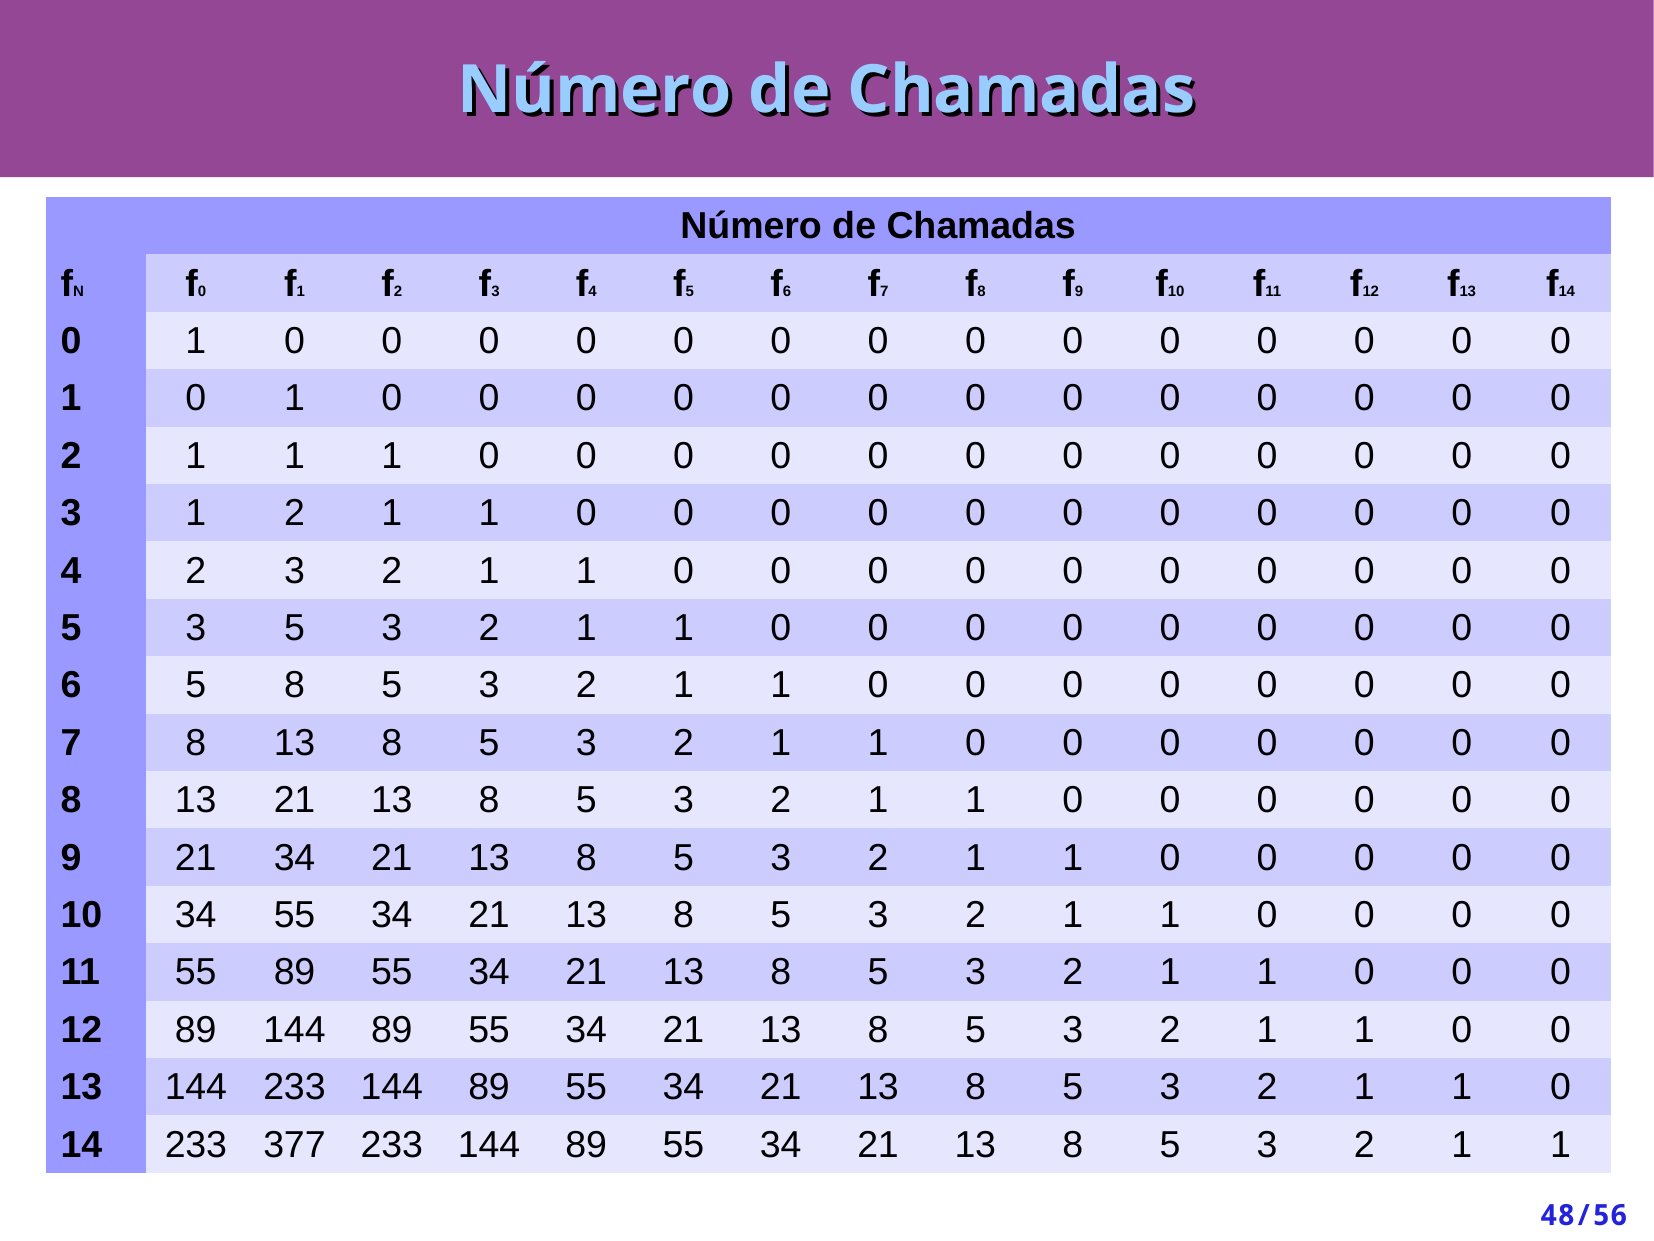

# Número de Chamadas
| | Número de Chamadas | | | | | | | | | | | | | | |
| --- | --- | --- | --- | --- | --- | --- | --- | --- | --- | --- | --- | --- | --- | --- | --- |
| fN | f0 | f1 | f2 | f3 | f4 | f5 | f6 | f7 | f8 | f9 | f10 | f11 | f12 | f13 | f14 |
| 0 | 1 | 0 | 0 | 0 | 0 | 0 | 0 | 0 | 0 | 0 | 0 | 0 | 0 | 0 | 0 |
| 1 | 0 | 1 | 0 | 0 | 0 | 0 | 0 | 0 | 0 | 0 | 0 | 0 | 0 | 0 | 0 |
| 2 | 1 | 1 | 1 | 0 | 0 | 0 | 0 | 0 | 0 | 0 | 0 | 0 | 0 | 0 | 0 |
| 3 | 1 | 2 | 1 | 1 | 0 | 0 | 0 | 0 | 0 | 0 | 0 | 0 | 0 | 0 | 0 |
| 4 | 2 | 3 | 2 | 1 | 1 | 0 | 0 | 0 | 0 | 0 | 0 | 0 | 0 | 0 | 0 |
| 5 | 3 | 5 | 3 | 2 | 1 | 1 | 0 | 0 | 0 | 0 | 0 | 0 | 0 | 0 | 0 |
| 6 | 5 | 8 | 5 | 3 | 2 | 1 | 1 | 0 | 0 | 0 | 0 | 0 | 0 | 0 | 0 |
| 7 | 8 | 13 | 8 | 5 | 3 | 2 | 1 | 1 | 0 | 0 | 0 | 0 | 0 | 0 | 0 |
| 8 | 13 | 21 | 13 | 8 | 5 | 3 | 2 | 1 | 1 | 0 | 0 | 0 | 0 | 0 | 0 |
| 9 | 21 | 34 | 21 | 13 | 8 | 5 | 3 | 2 | 1 | 1 | 0 | 0 | 0 | 0 | 0 |
| 10 | 34 | 55 | 34 | 21 | 13 | 8 | 5 | 3 | 2 | 1 | 1 | 0 | 0 | 0 | 0 |
| 11 | 55 | 89 | 55 | 34 | 21 | 13 | 8 | 5 | 3 | 2 | 1 | 1 | 0 | 0 | 0 |
| 12 | 89 | 144 | 89 | 55 | 34 | 21 | 13 | 8 | 5 | 3 | 2 | 1 | 1 | 0 | 0 |
| 13 | 144 | 233 | 144 | 89 | 55 | 34 | 21 | 13 | 8 | 5 | 3 | 2 | 1 | 1 | 0 |
| 14 | 233 | 377 | 233 | 144 | 89 | 55 | 34 | 21 | 13 | 8 | 5 | 3 | 2 | 1 | 1 |
48